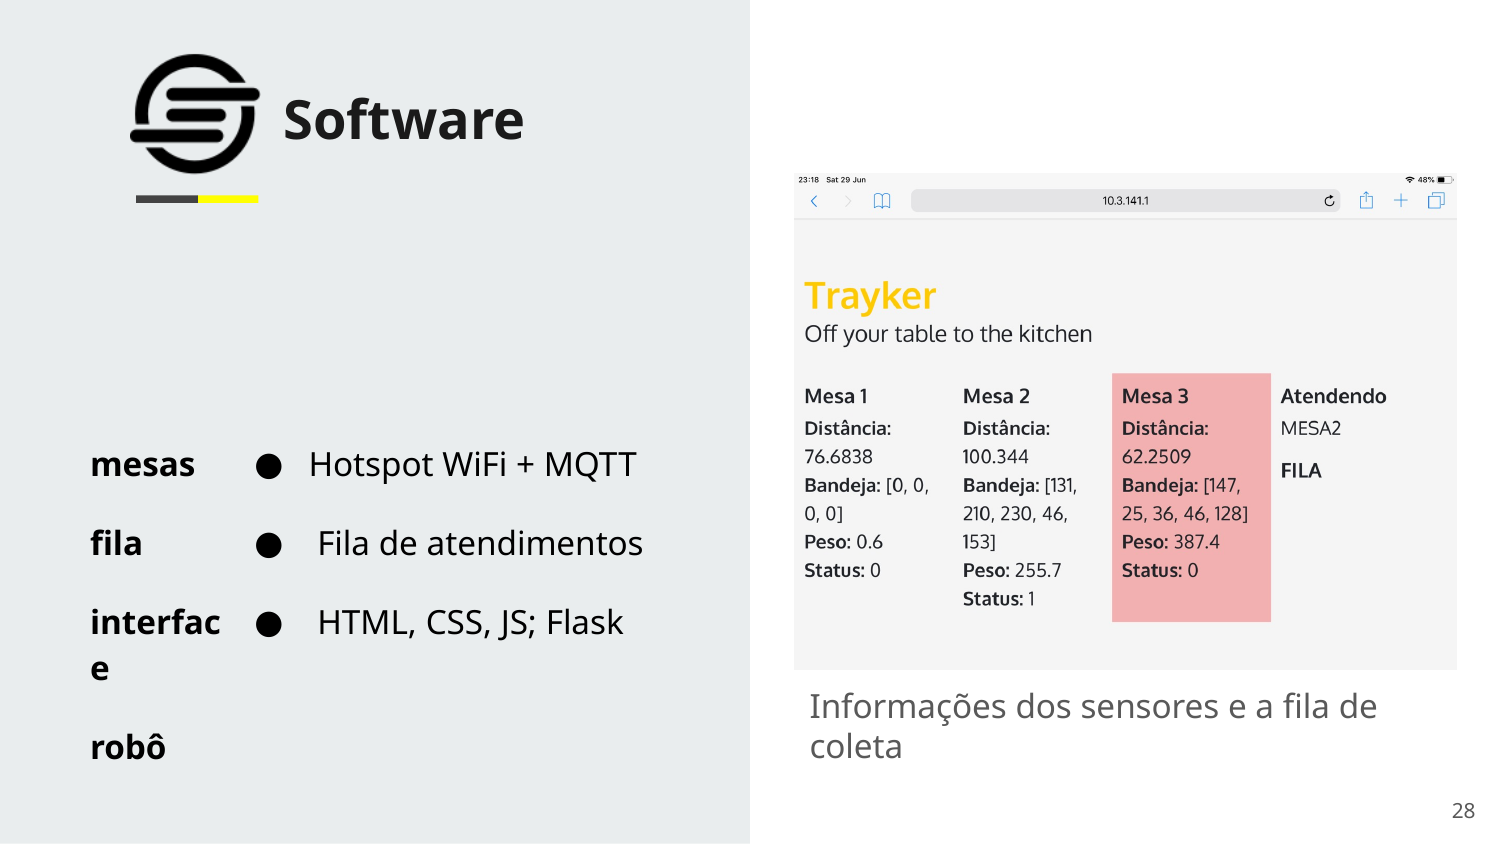

Software
# mesas
fila
interface
robô
Hotspot WiFi + MQTT
 Fila de atendimentos
 HTML, CSS, JS; Flask
Informações dos sensores e a fila de coleta